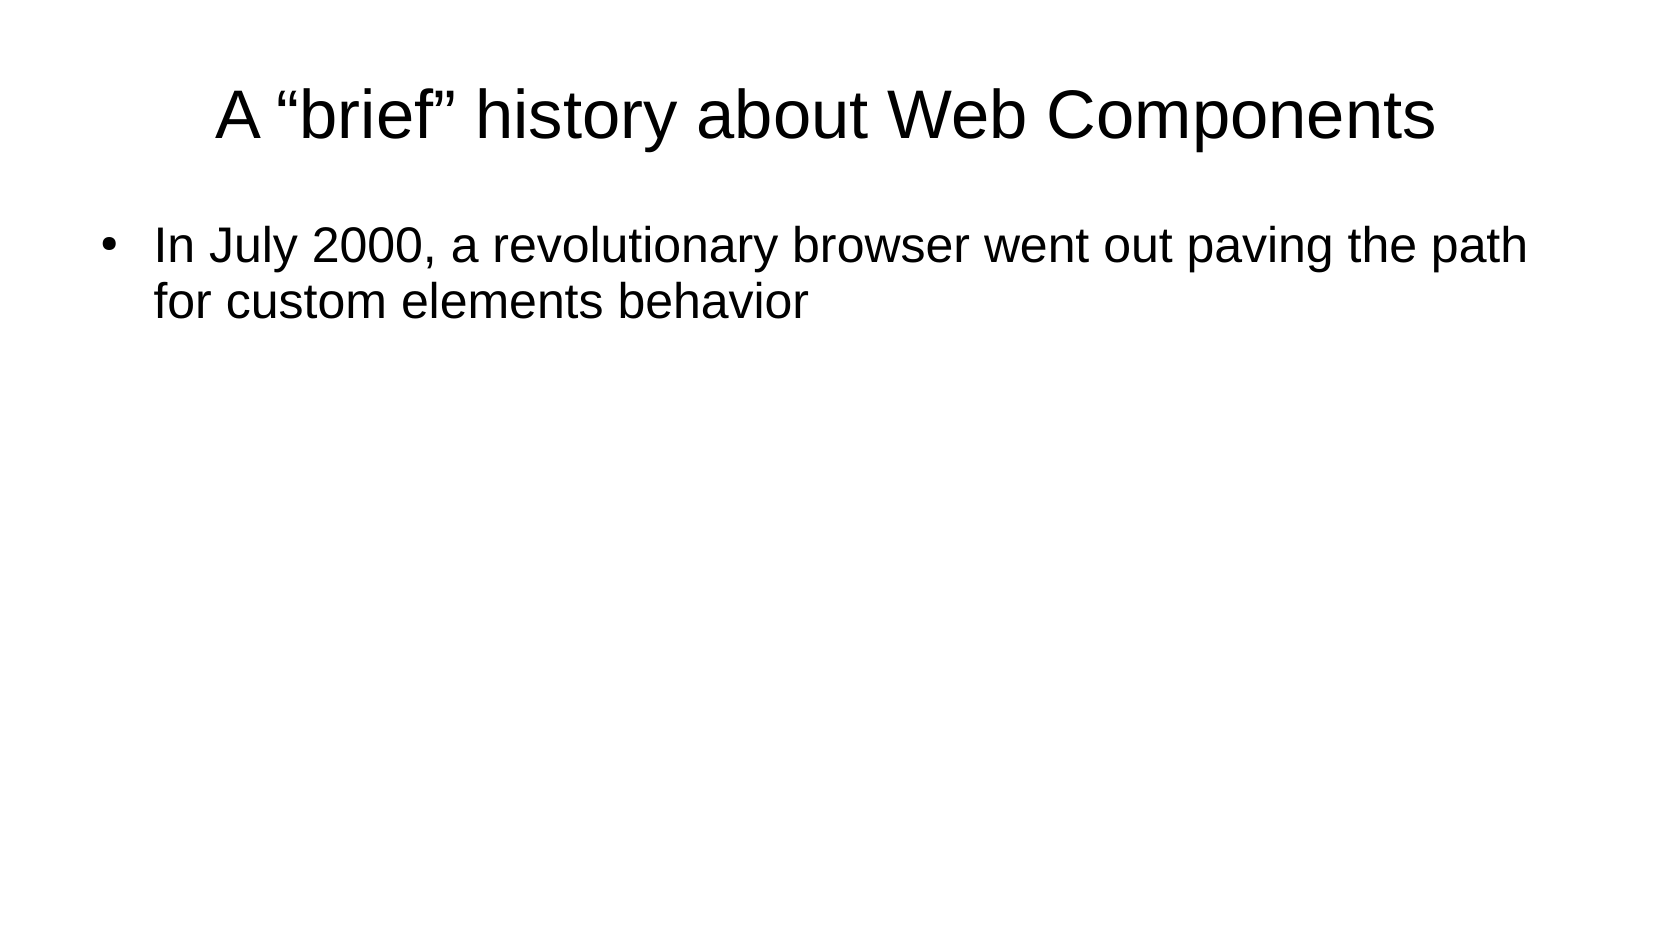

# A “brief” history about Web Components
In July 2000, a revolutionary browser went out paving the path for custom elements behavior